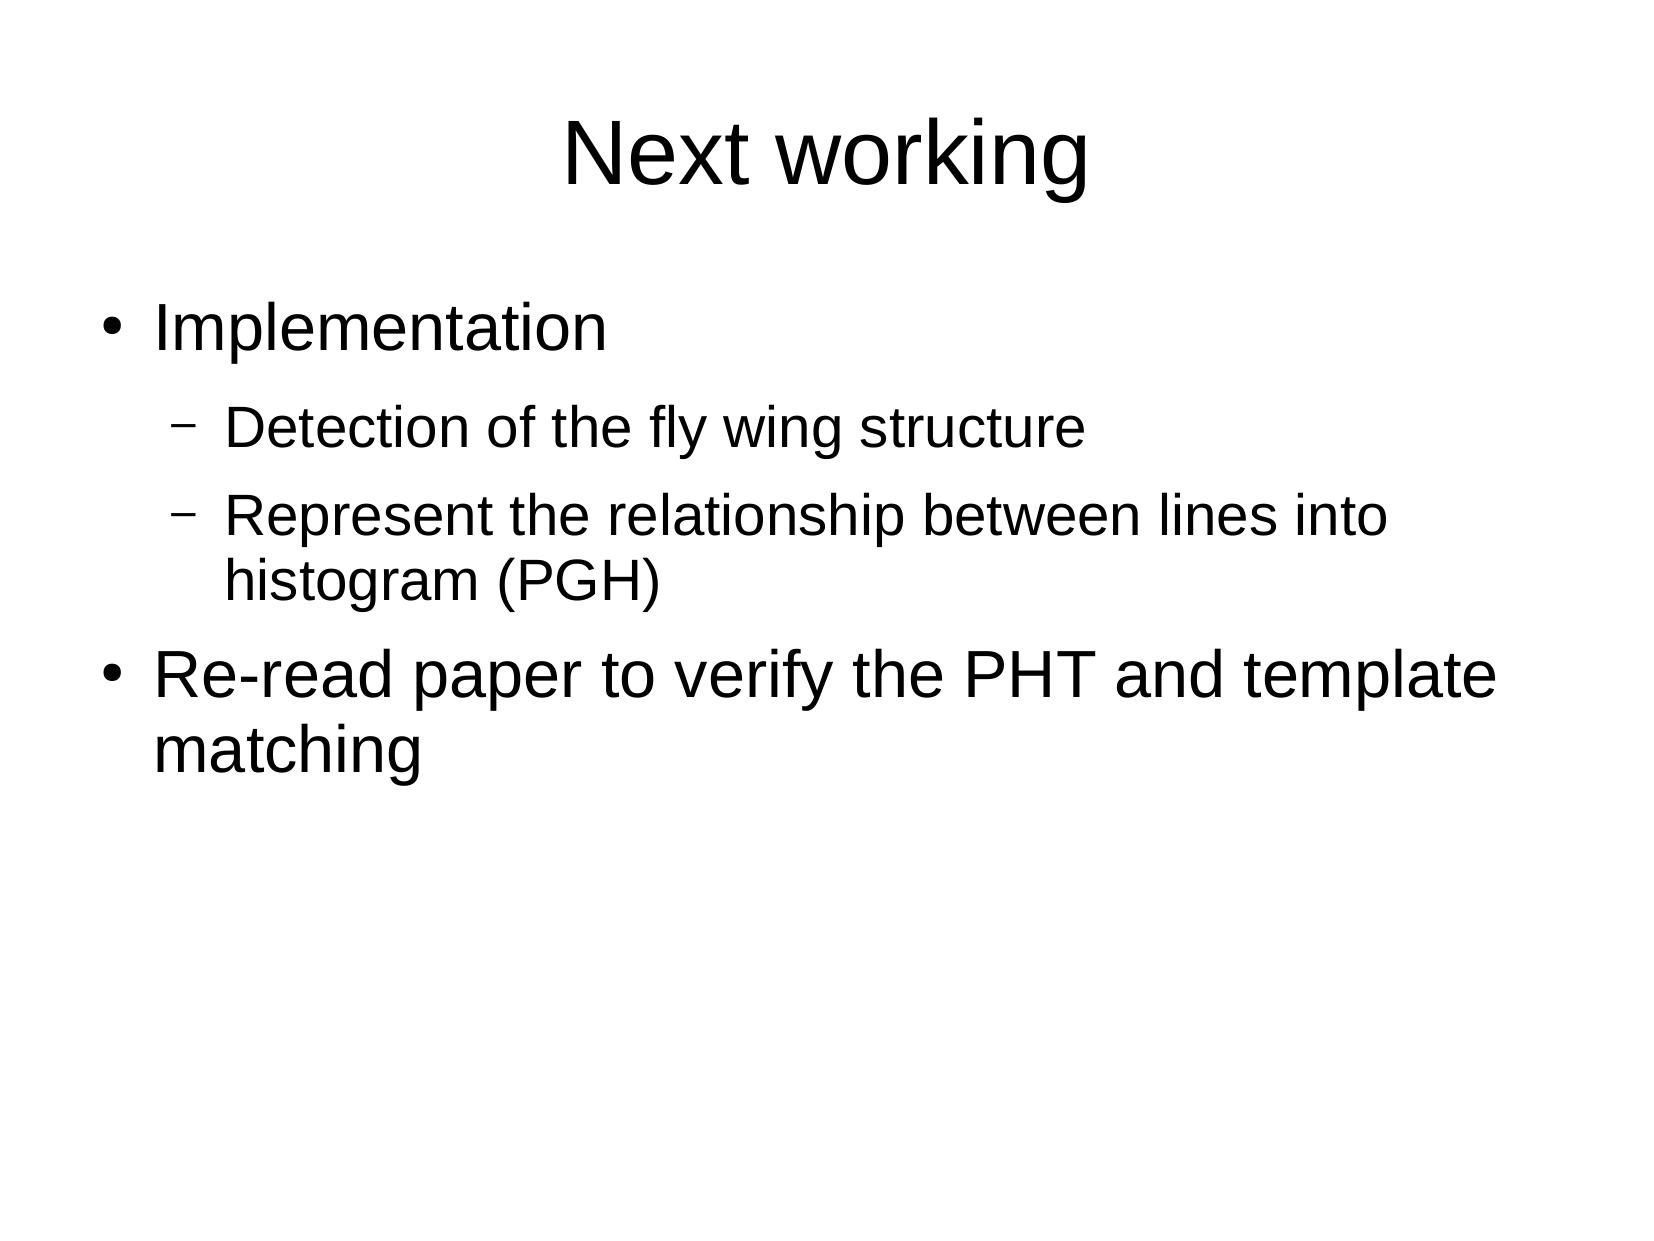

# Next working
Implementation
Detection of the fly wing structure
Represent the relationship between lines into histogram (PGH)
Re-read paper to verify the PHT and template matching